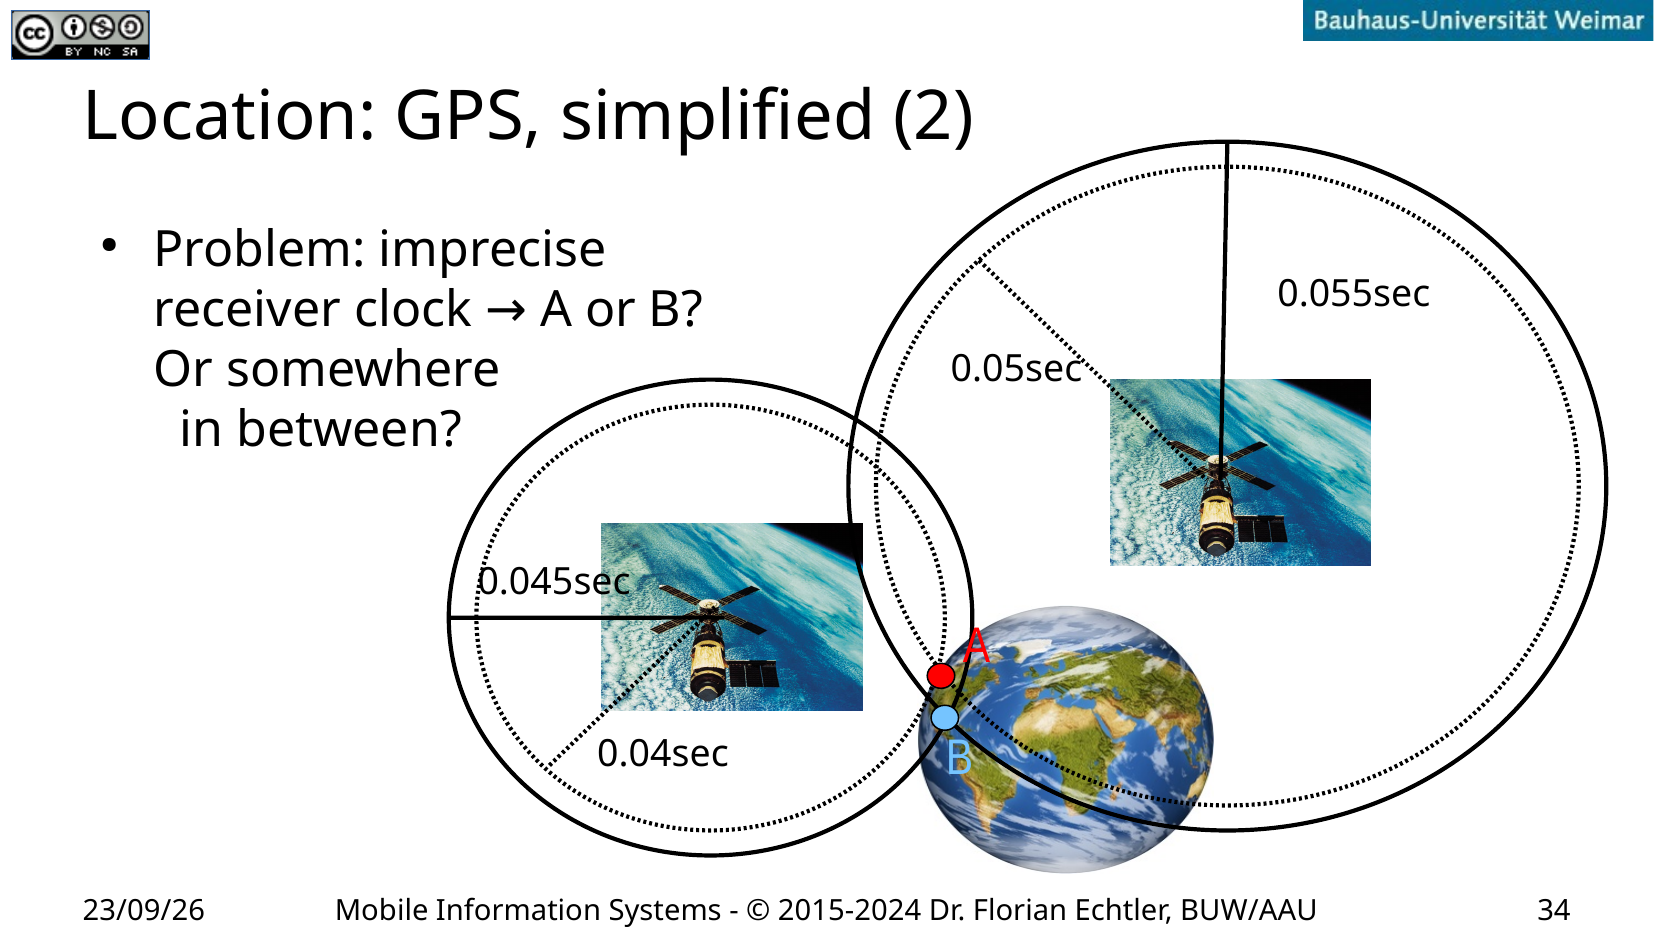

# Location: GPS, simplified (2)
Problem: imprecise receiver clock → A or B? Or somewhere in between?
0.055sec
0.05sec
0.045sec
A
B
0.04sec
Mobile Information Systems - © 2015-2024 Dr. Florian Echtler, BUW/AAU
34